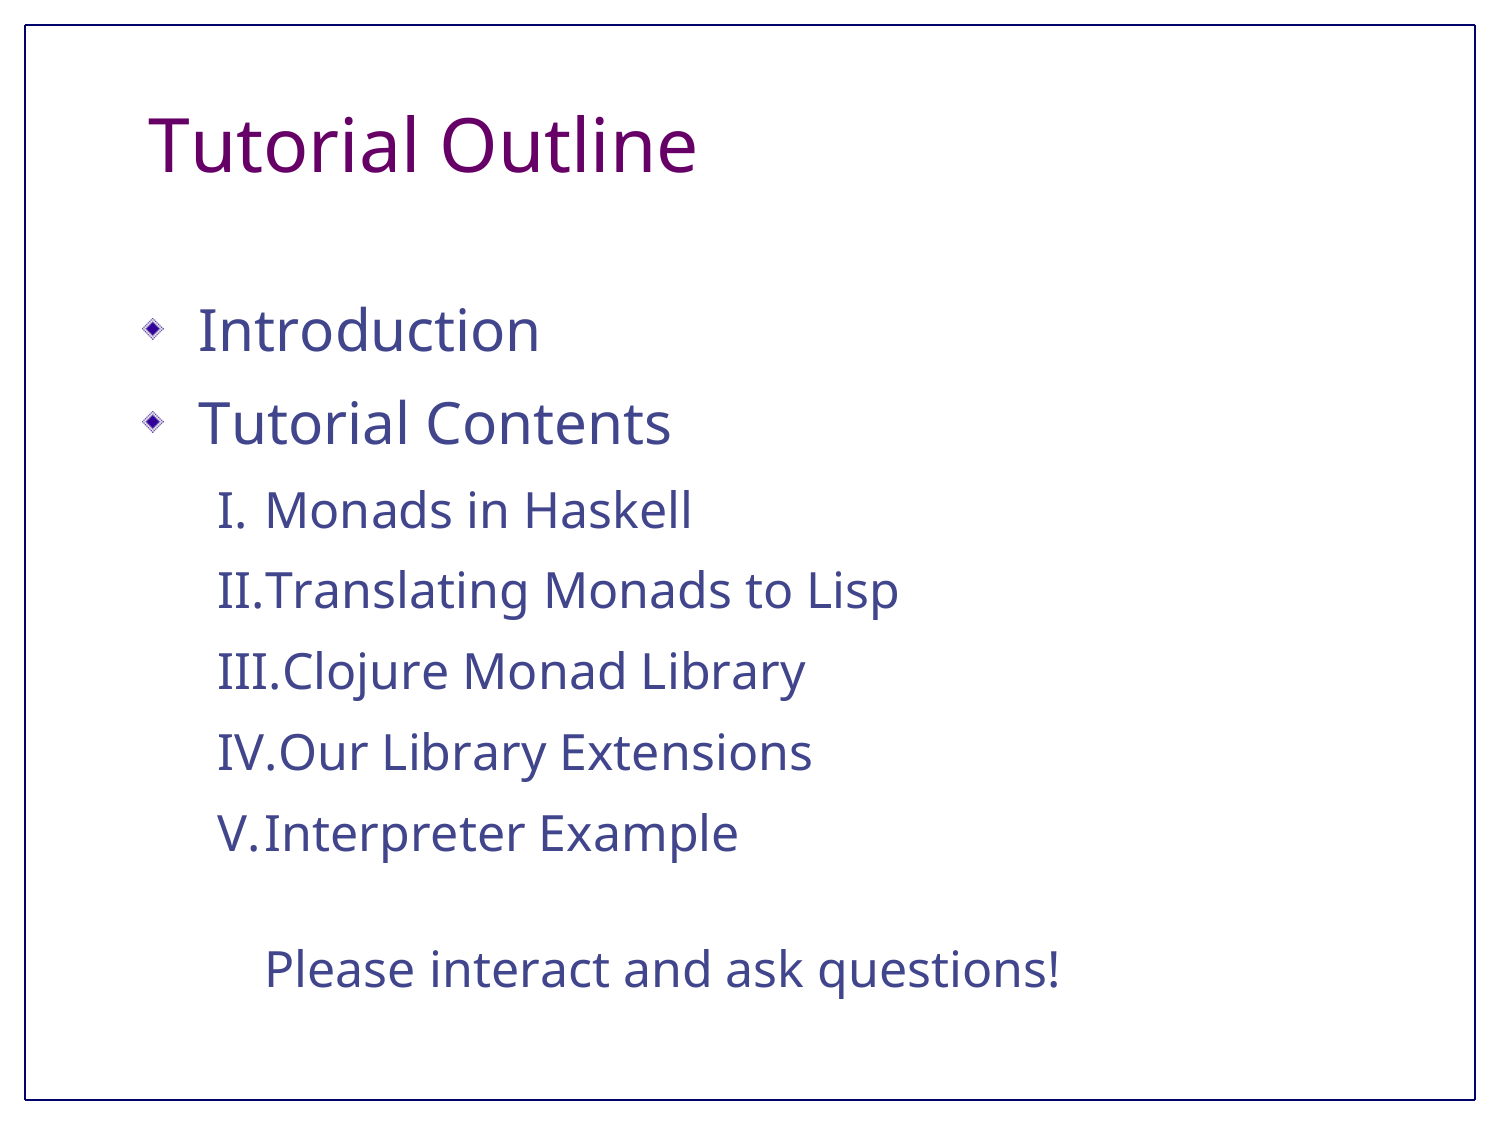

# Tutorial Outline
Introduction
Tutorial Contents
Monads in Haskell
Translating Monads to Lisp
Clojure Monad Library
Our Library Extensions
Interpreter Example
Please interact and ask questions!